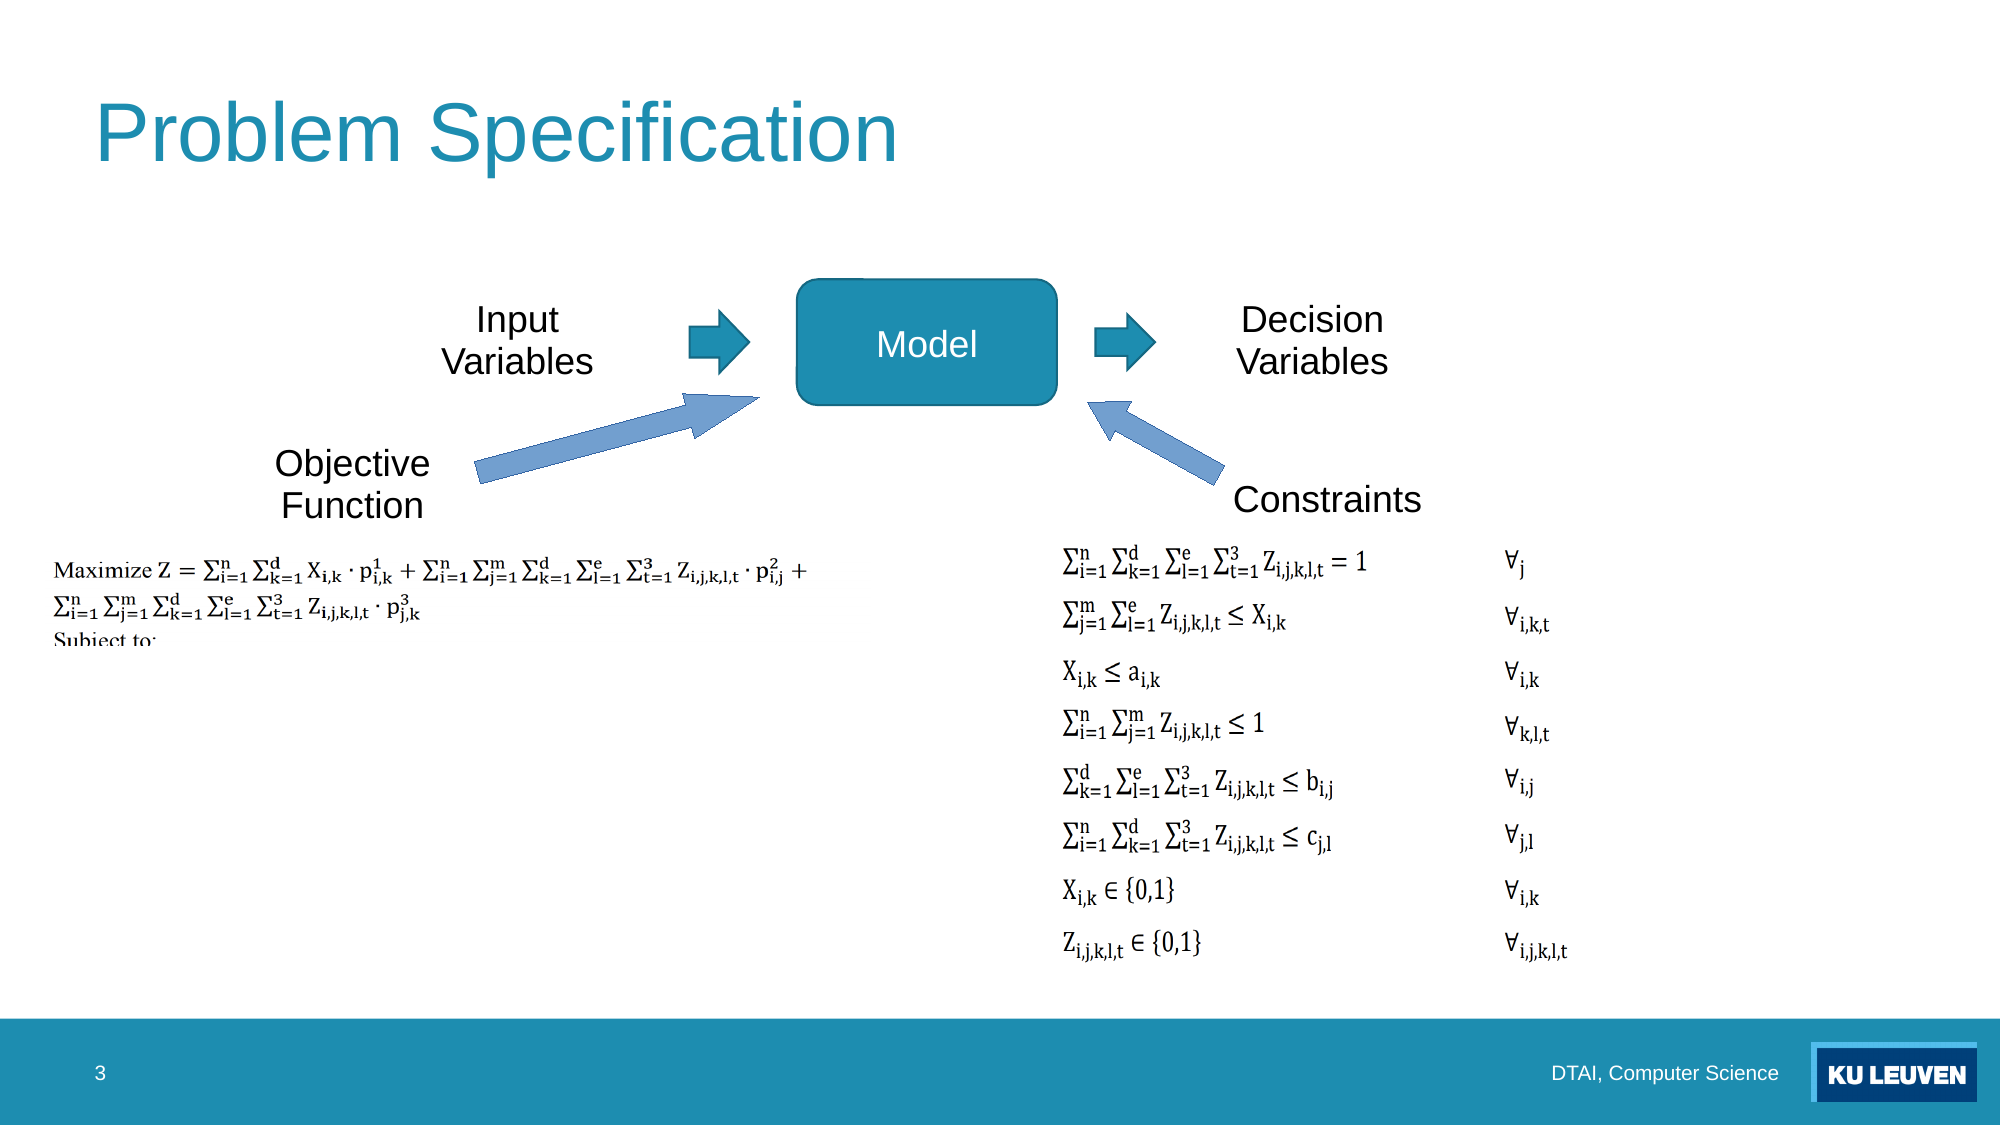

# Problem Specification
Model
Input Variables
Decision Variables
Objective Function
Constraints
DTAI, Computer Science